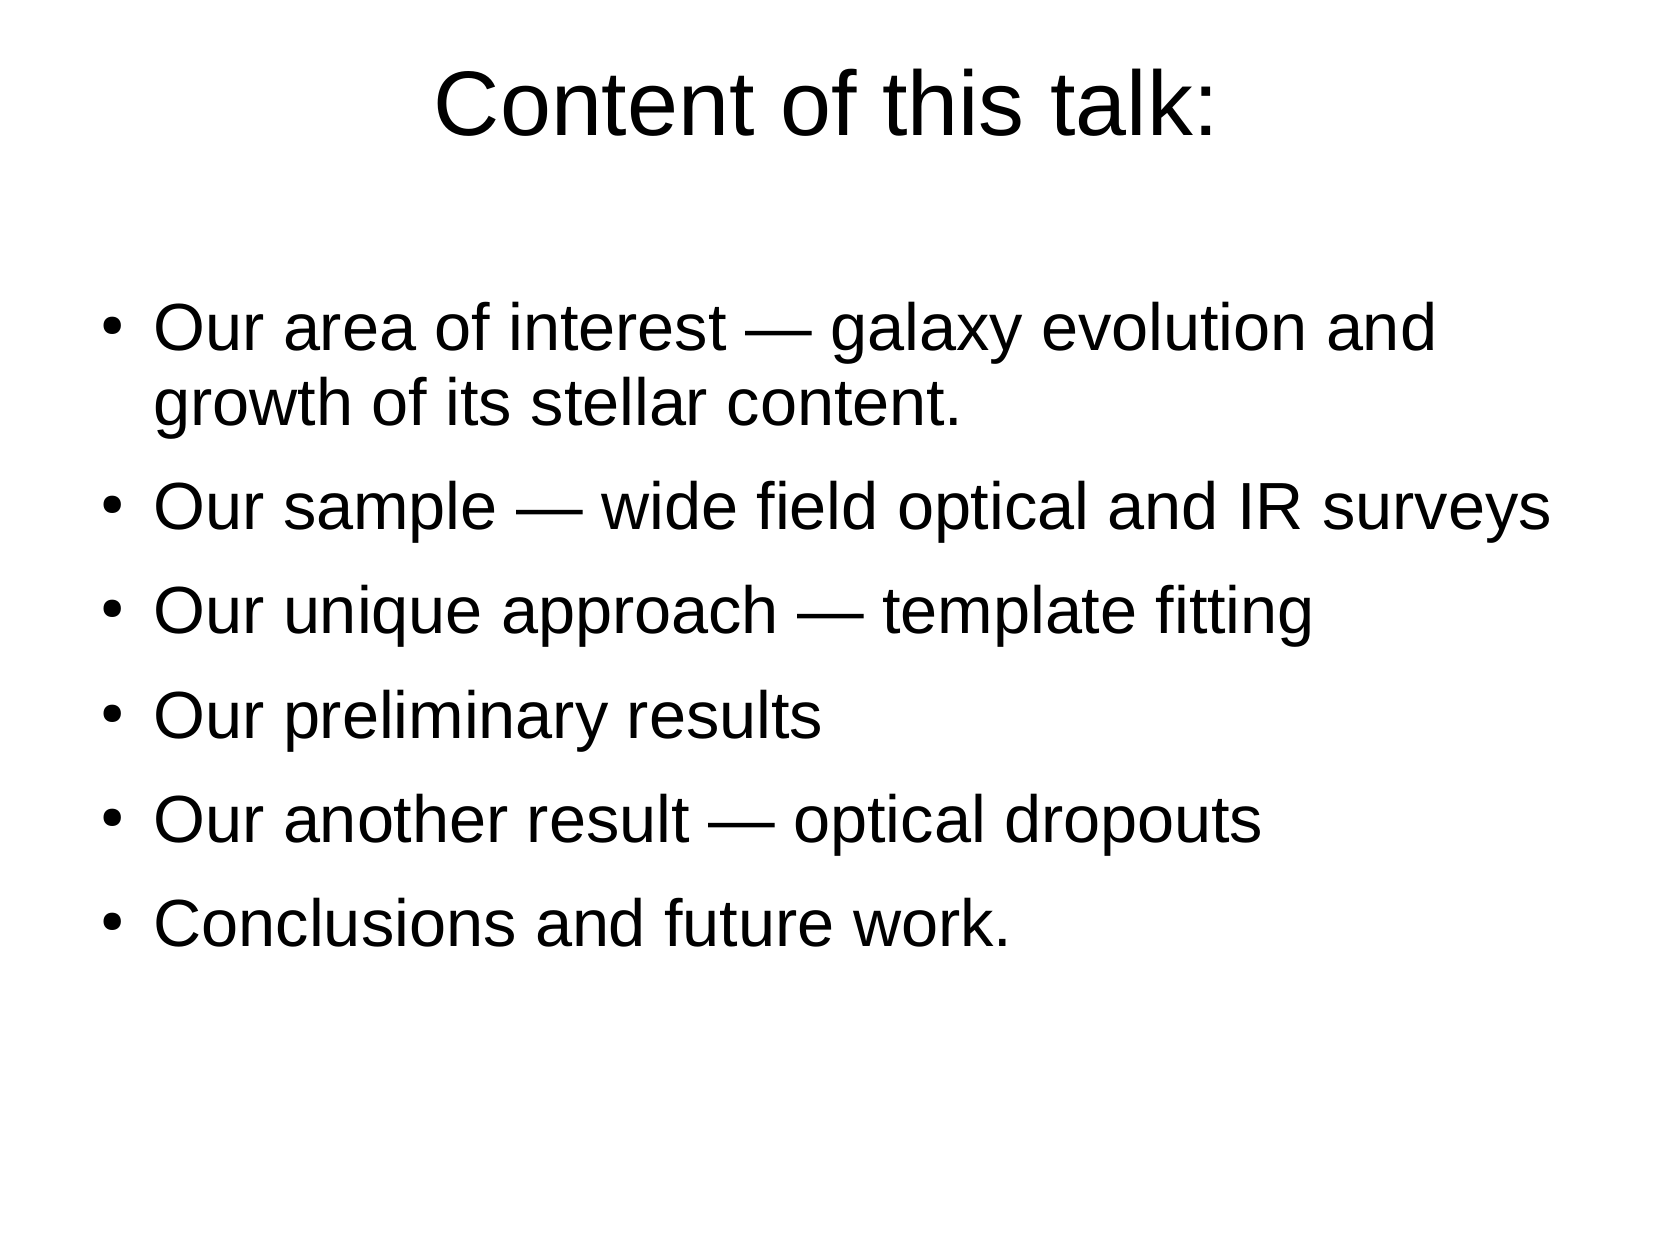

# Content of this talk:
Our area of interest — galaxy evolution and growth of its stellar content.
Our sample — wide field optical and IR surveys
Our unique approach — template fitting
Our preliminary results
Our another result — optical dropouts
Conclusions and future work.